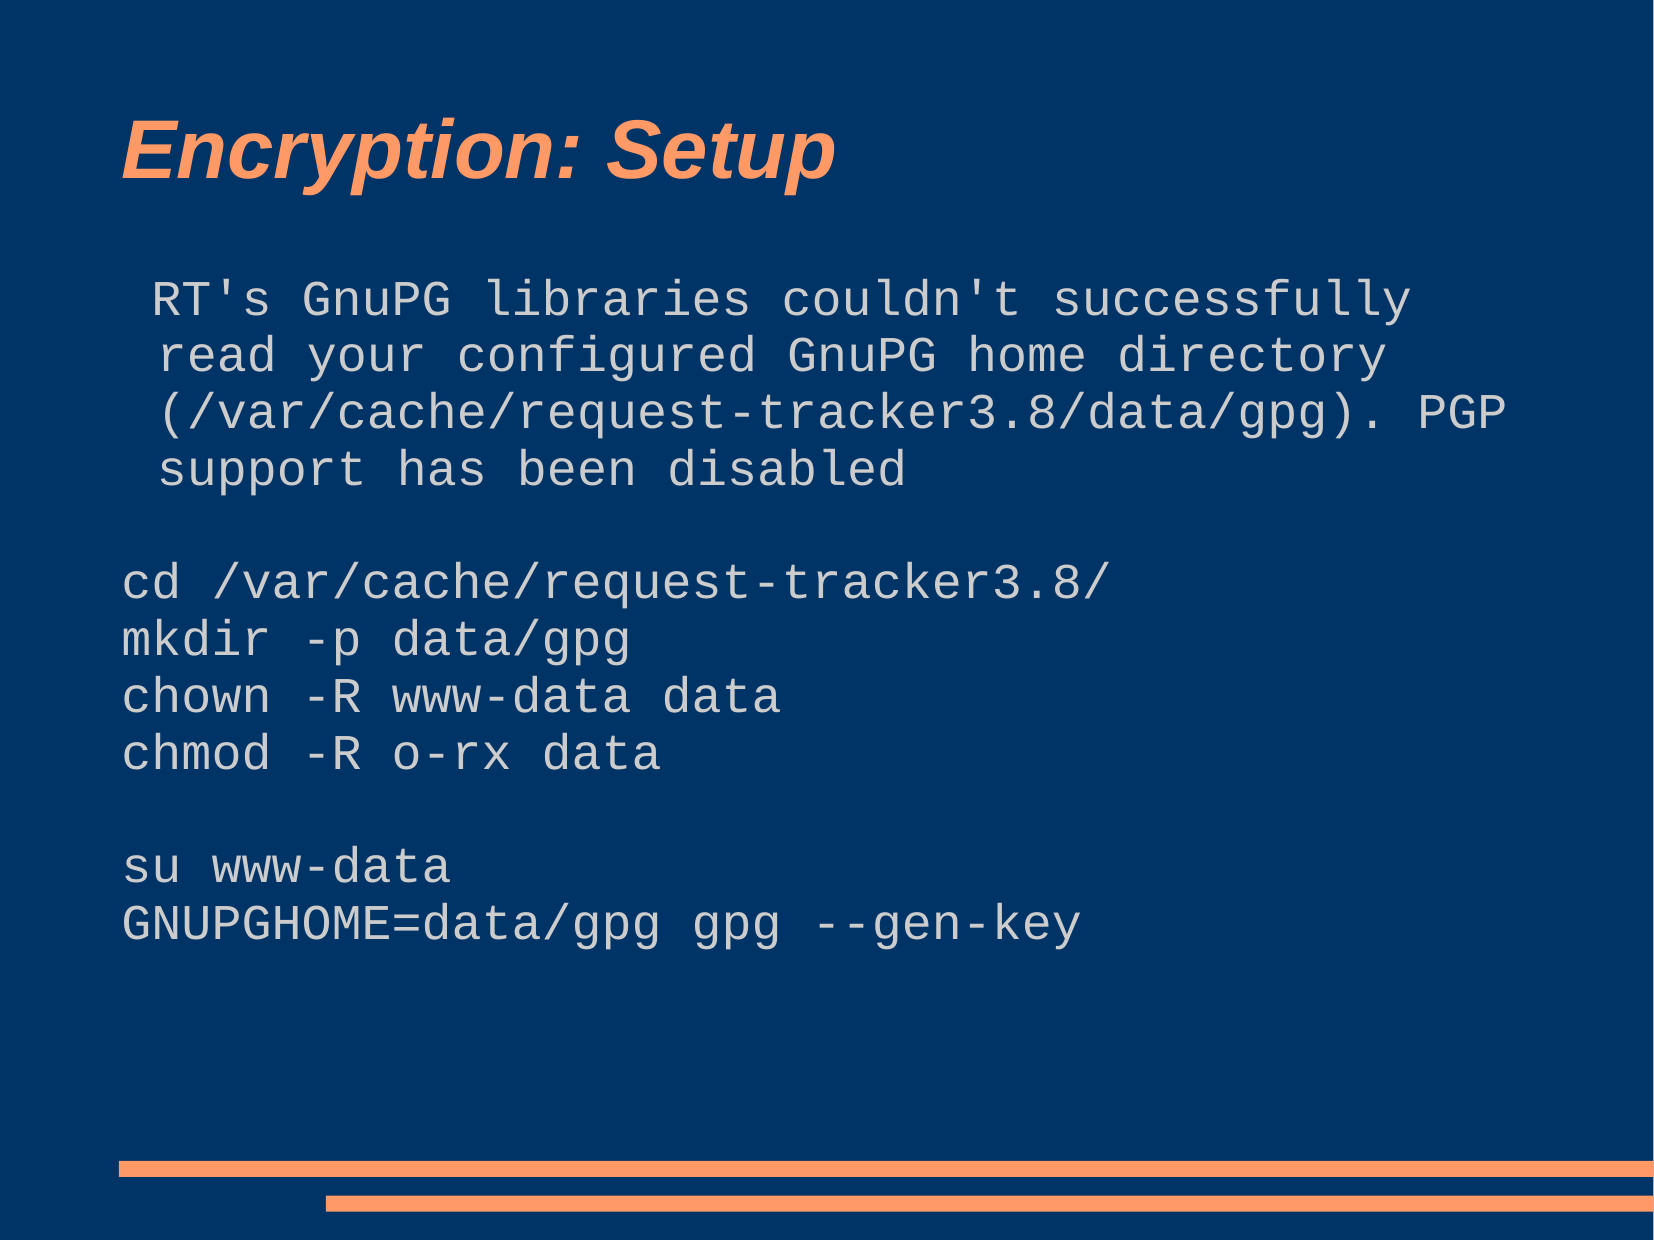

# Encryption: Setup
 RT's GnuPG libraries couldn't successfully read your configured GnuPG home directory (/var/cache/request-tracker3.8/data/gpg). PGP support has been disabled
cd /var/cache/request-tracker3.8/
mkdir -p data/gpg
chown -R www-data data
chmod -R o-rx data
su www-data
GNUPGHOME=data/gpg gpg --gen-key